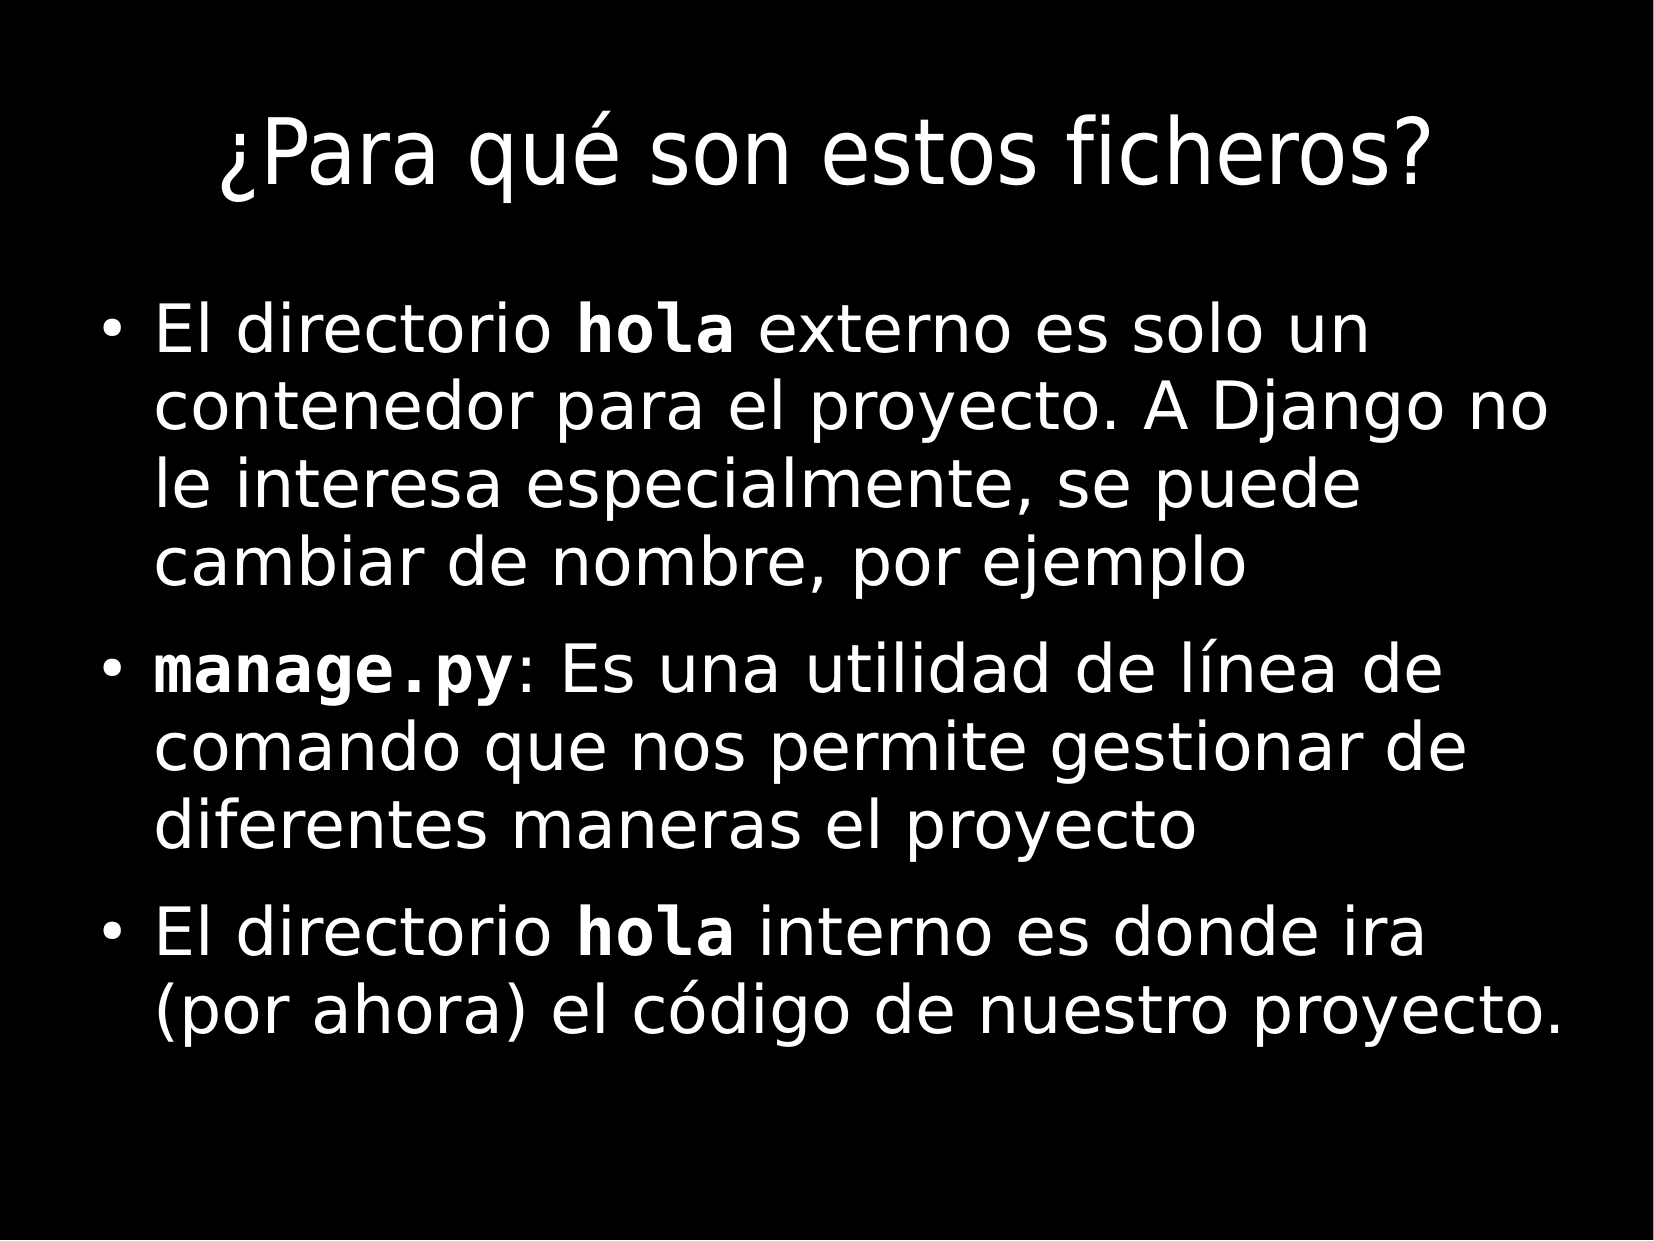

# ¿Para qué son estos ficheros?
El directorio hola externo es solo un contenedor para el proyecto. A Django no le interesa especialmente, se puede cambiar de nombre, por ejemplo
manage.py: Es una utilidad de línea de comando que nos permite gestionar de diferentes maneras el proyecto
El directorio hola interno es donde ira (por ahora) el código de nuestro proyecto.